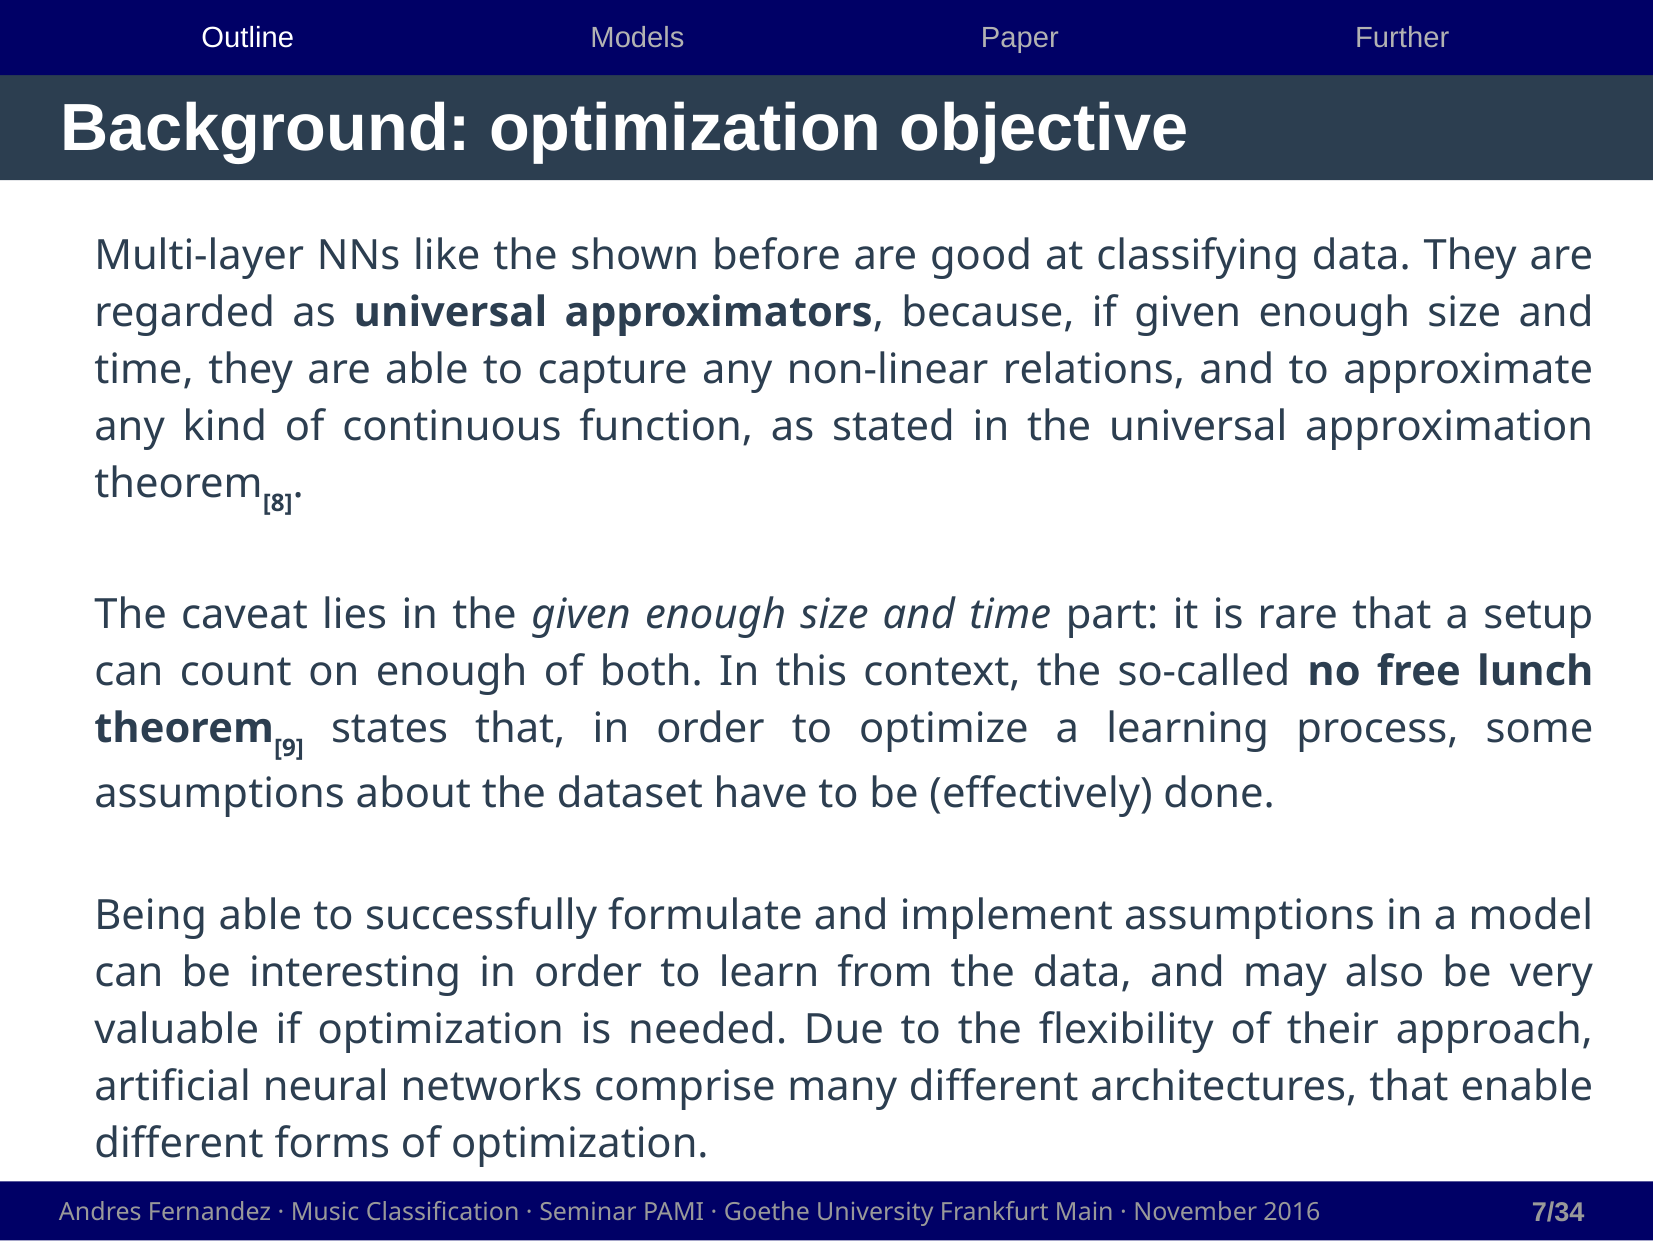

Outline Models Paper Further
# Background: optimization objective
Multi-layer NNs like the shown before are good at classifying data. They are regarded as universal approximators, because, if given enough size and time, they are able to capture any non-linear relations, and to approximate any kind of continuous function, as stated in the universal approximation theorem[8].
The caveat lies in the given enough size and time part: it is rare that a setup can count on enough of both. In this context, the so-called no free lunch theorem[9] states that, in order to optimize a learning process, some assumptions about the dataset have to be (effectively) done.
Being able to successfully formulate and implement assumptions in a model can be interesting in order to learn from the data, and may also be very valuable if optimization is needed. Due to the flexibility of their approach, artificial neural networks comprise many different architectures, that enable different forms of optimization.